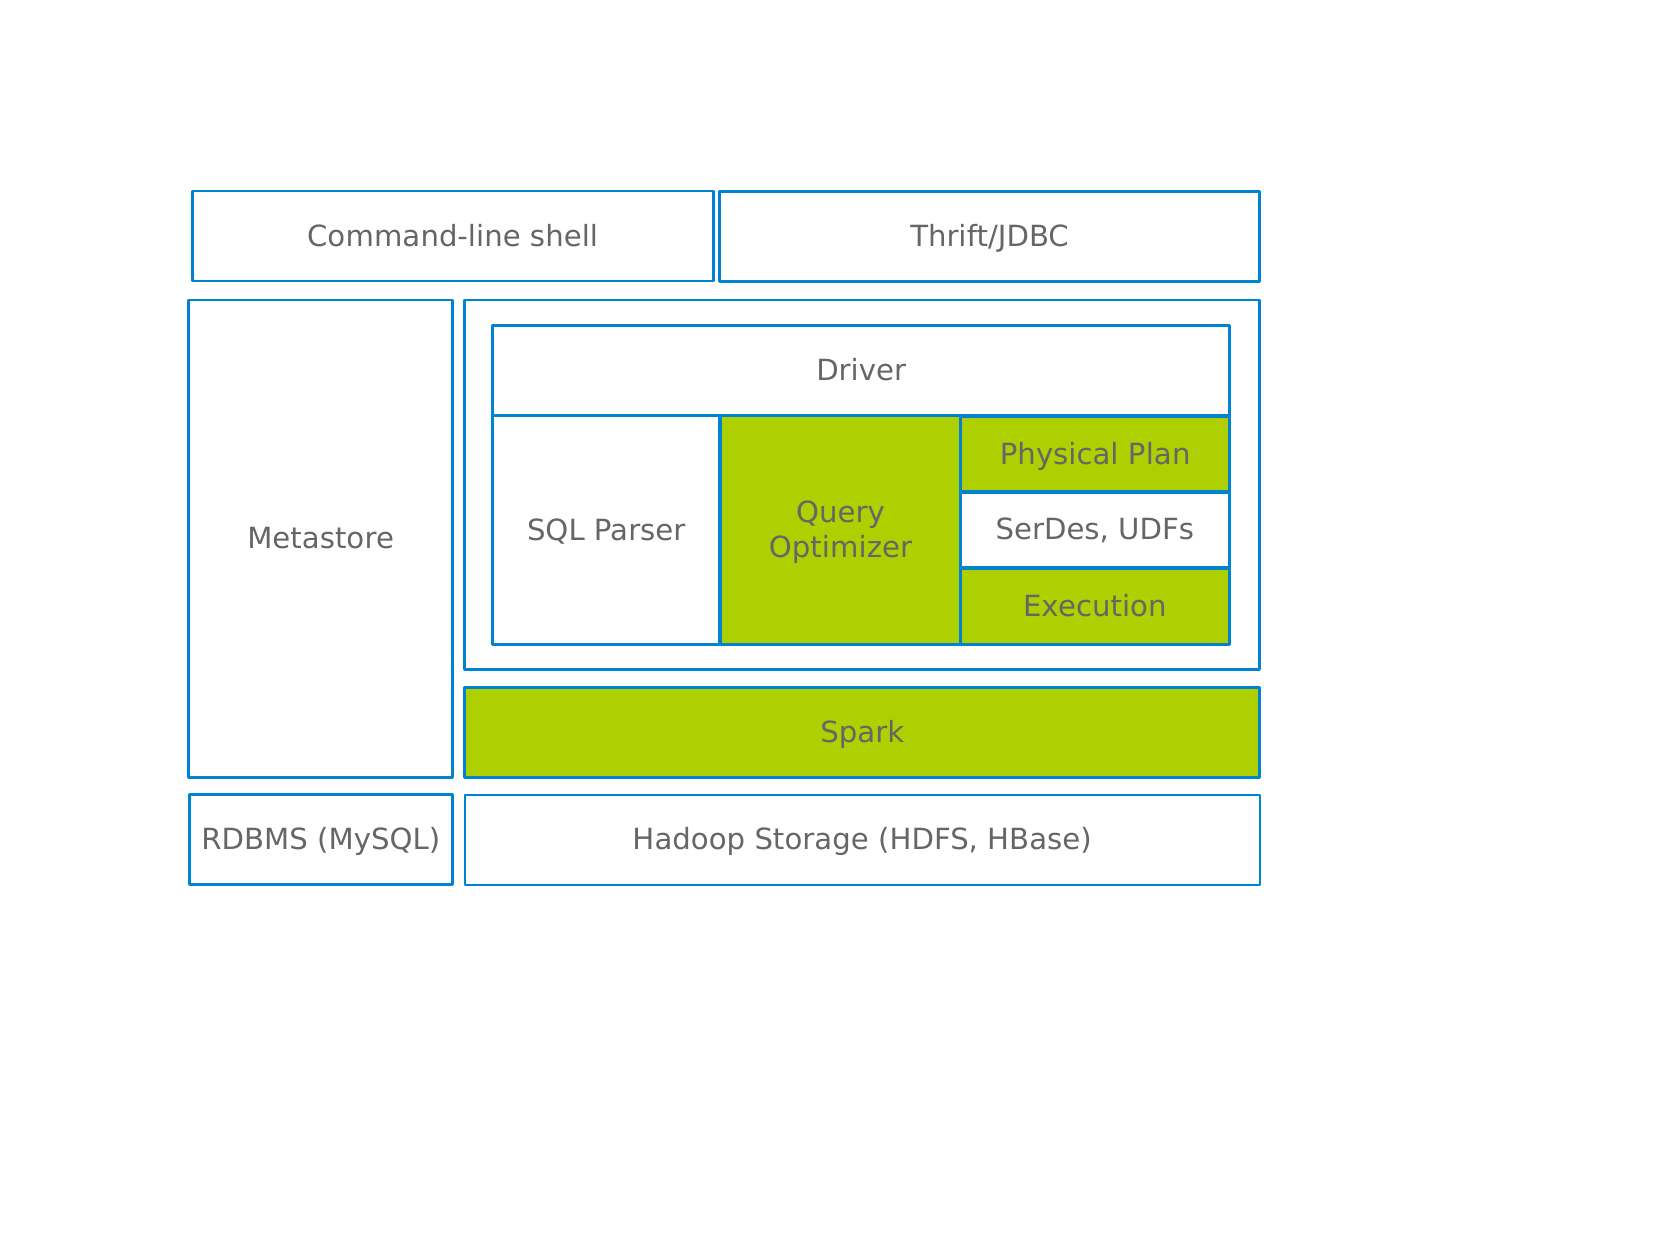

Command-line shell
Thrift/JDBC
Metastore
Driver
Query
Optimizer
SQL Parser
Physical Plan
SerDes, UDFs
Execution
Spark
RDBMS (MySQL)
Hadoop Storage (HDFS, HBase)